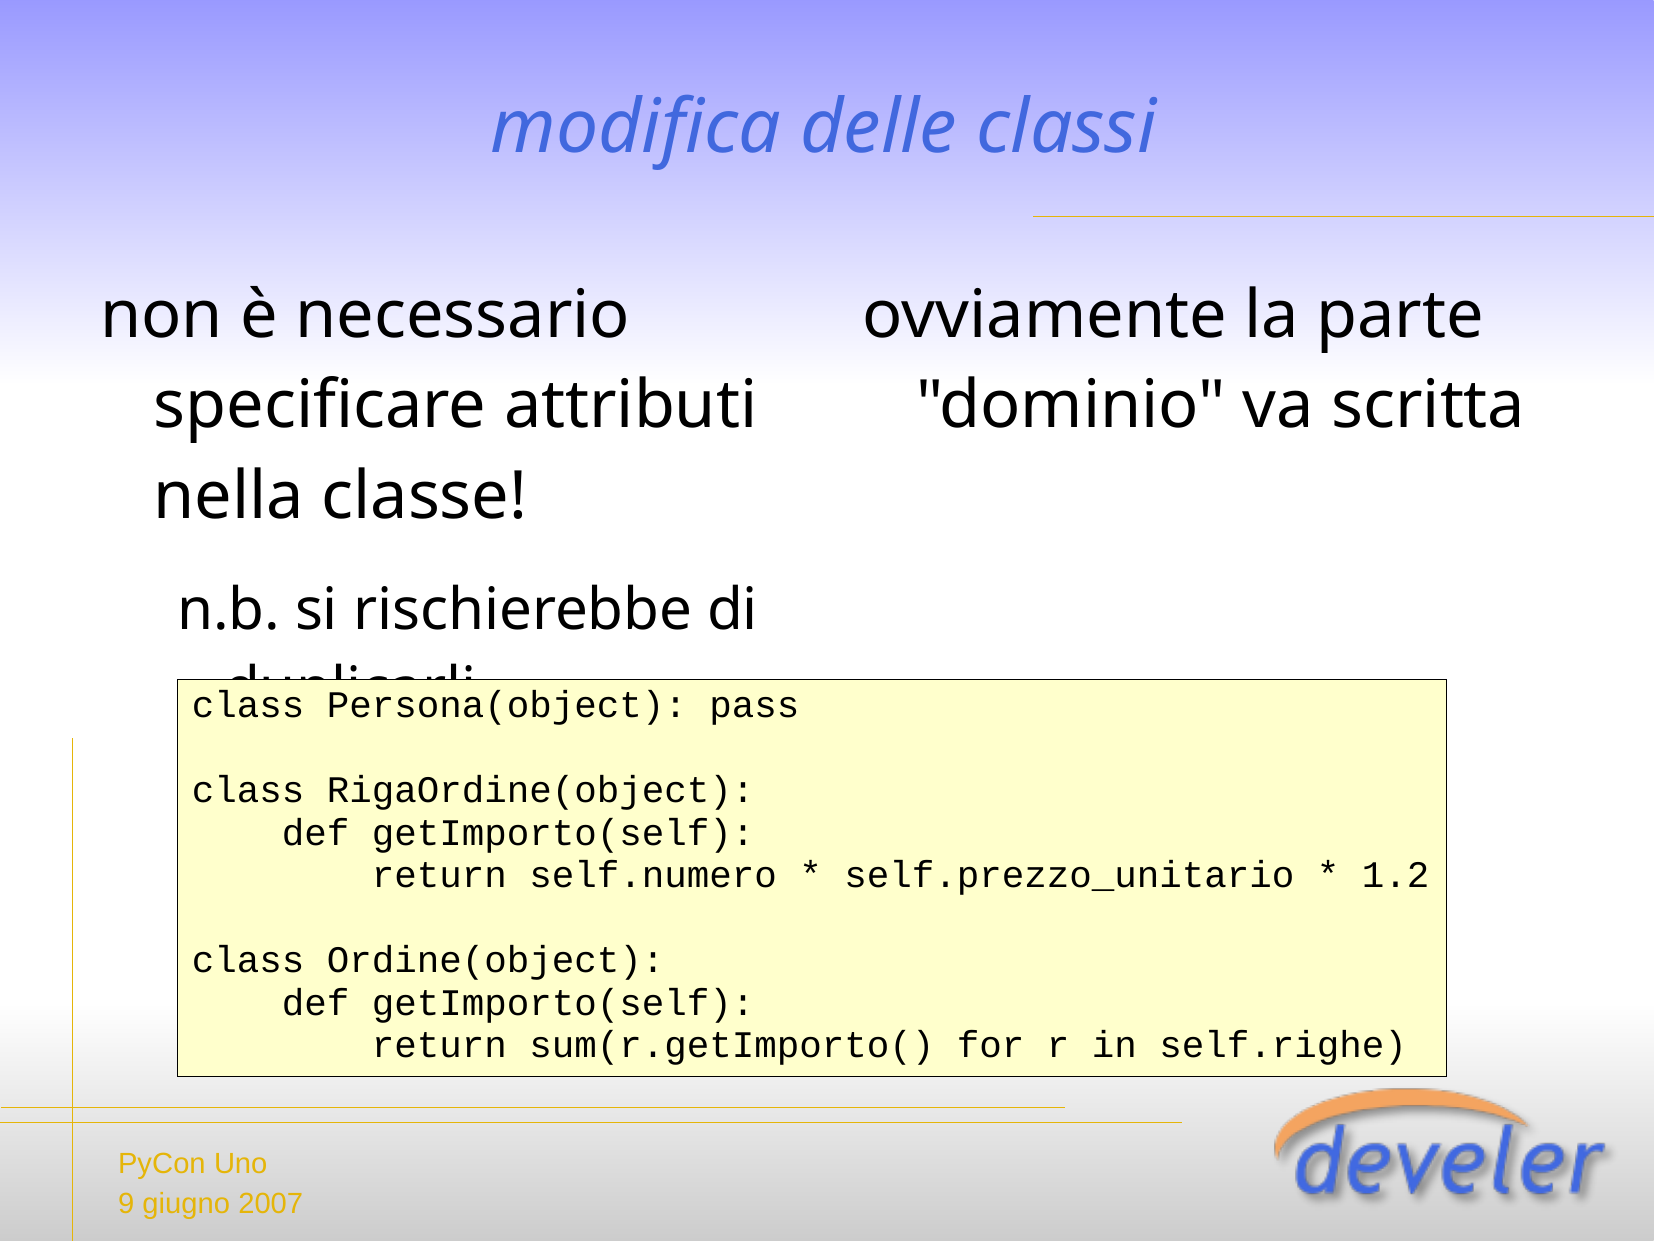

# modifica delle classi
non è necessario specificare attributi nella classe!
n.b. si rischierebbe di duplicarli
ovviamente la parte "dominio" va scritta
class Persona(object): pass
class RigaOrdine(object):
 def getImporto(self):
 return self.numero * self.prezzo_unitario * 1.2
class Ordine(object):
 def getImporto(self):
 return sum(r.getImporto() for r in self.righe)
PyCon Uno
9 giugno 2007